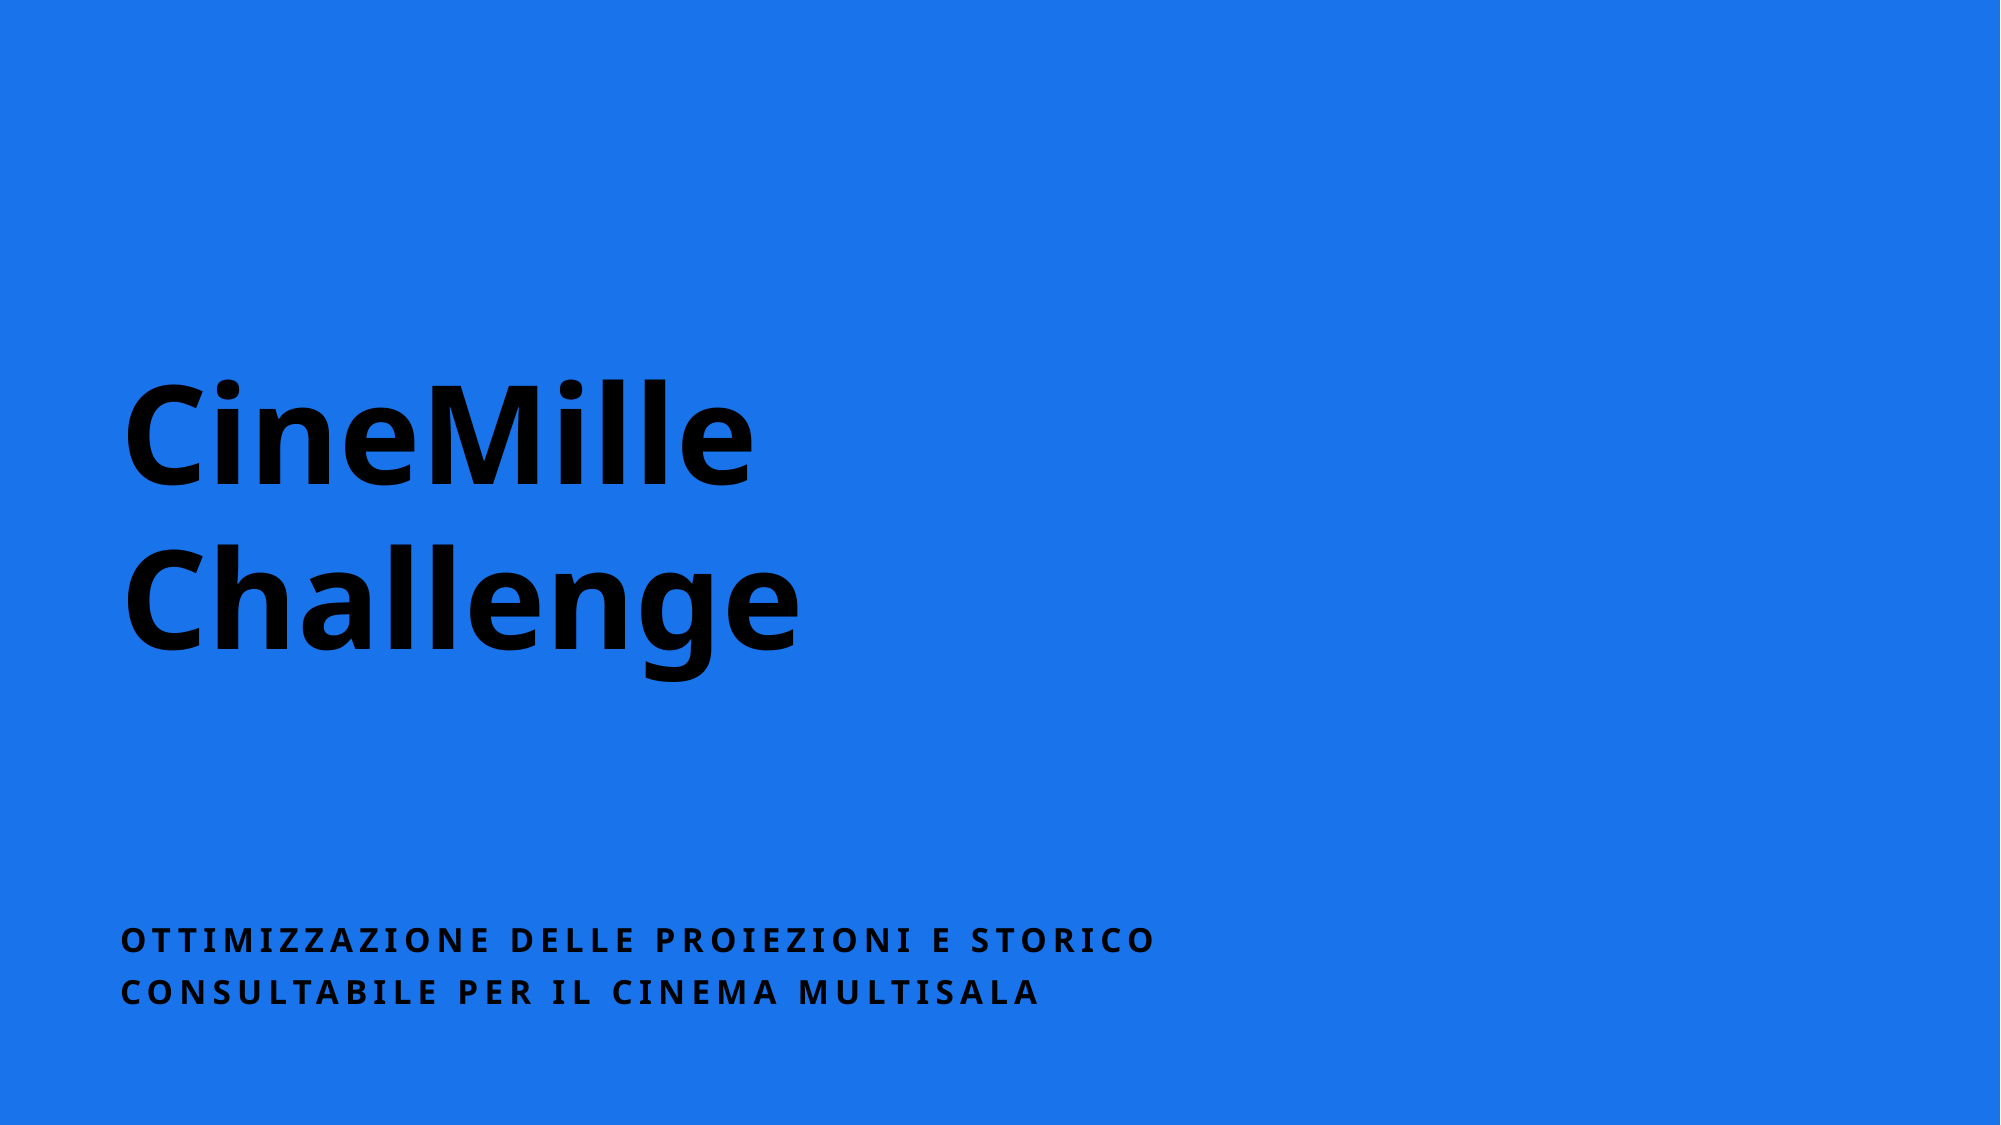

# CineMille Challenge
Ottimizzazione delle proiezioni e storico consultabile per il cinema multisala